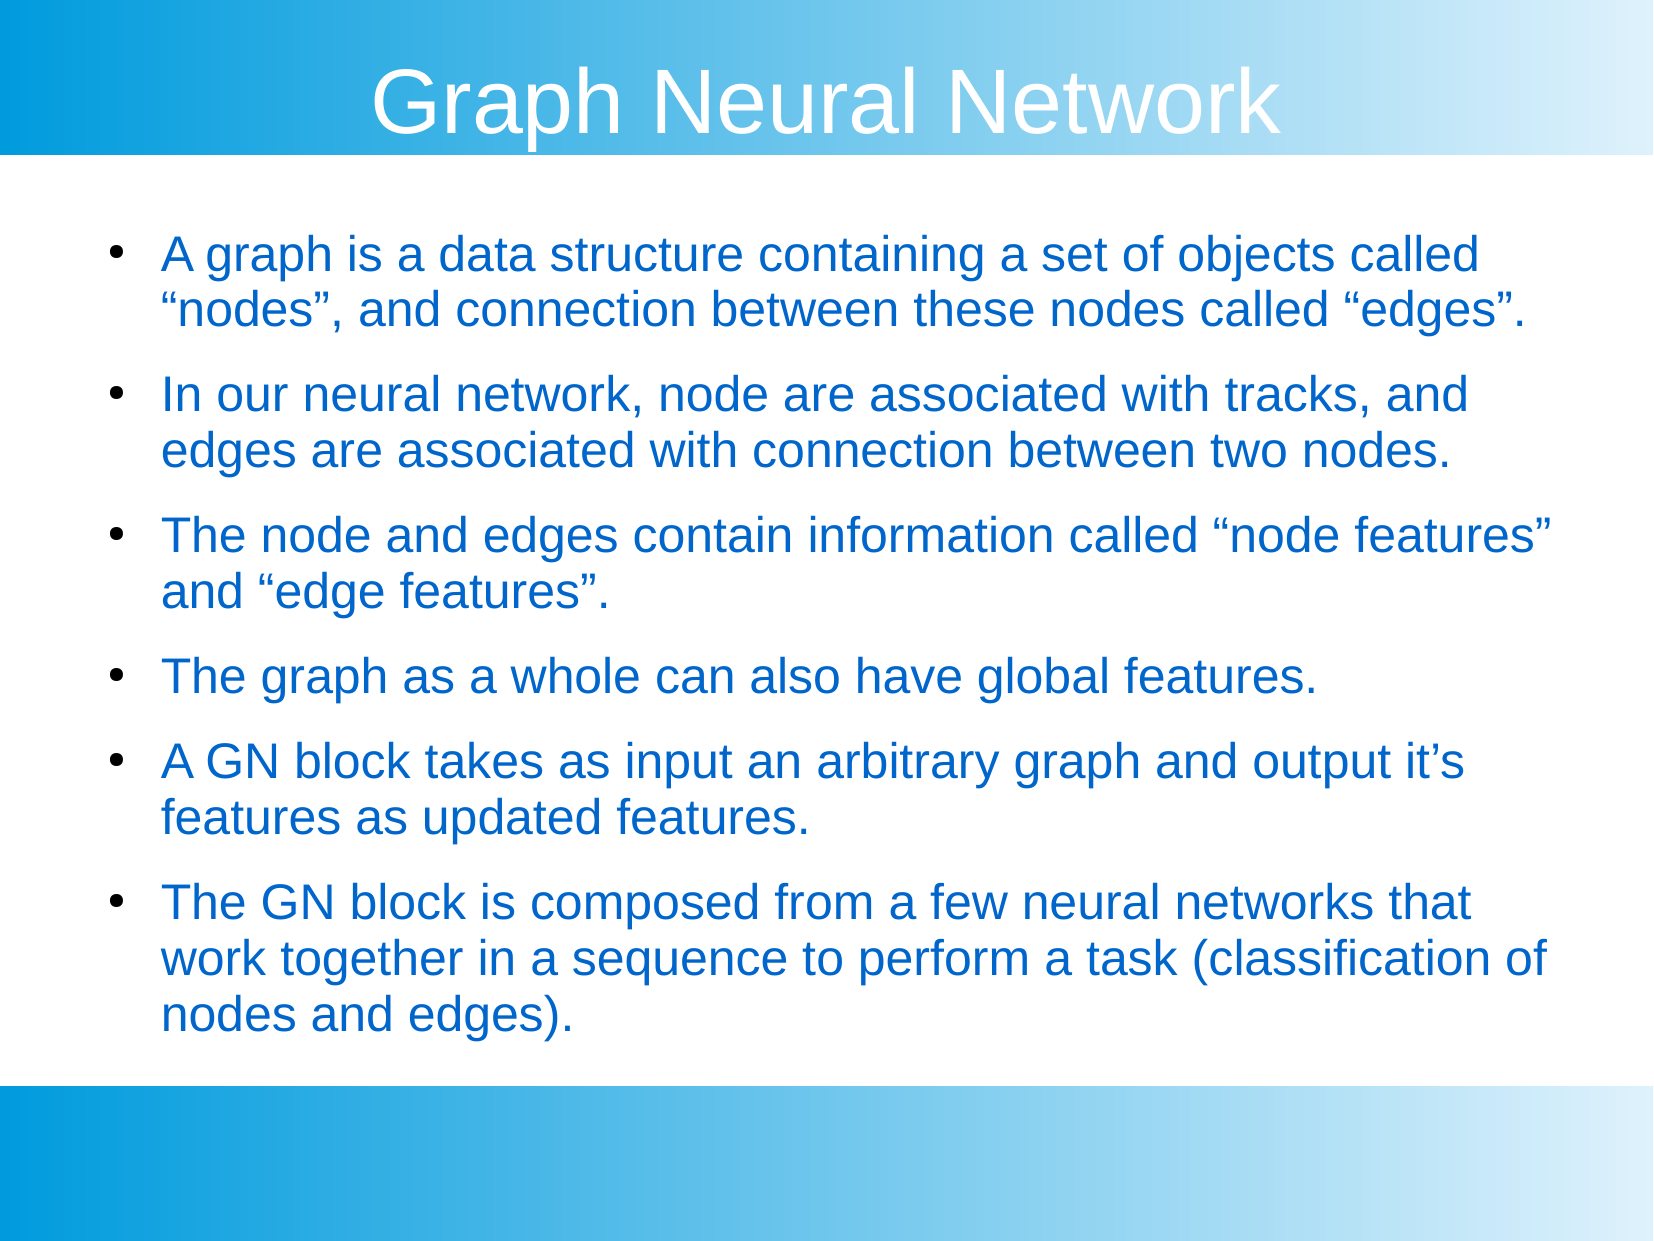

# Graph Neural Network
A graph is a data structure containing a set of objects called “nodes”, and connection between these nodes called “edges”.
In our neural network, node are associated with tracks, and edges are associated with connection between two nodes.
The node and edges contain information called “node features” and “edge features”.
The graph as a whole can also have global features.
A GN block takes as input an arbitrary graph and output it’s features as updated features.
The GN block is composed from a few neural networks that work together in a sequence to perform a task (classification of nodes and edges).